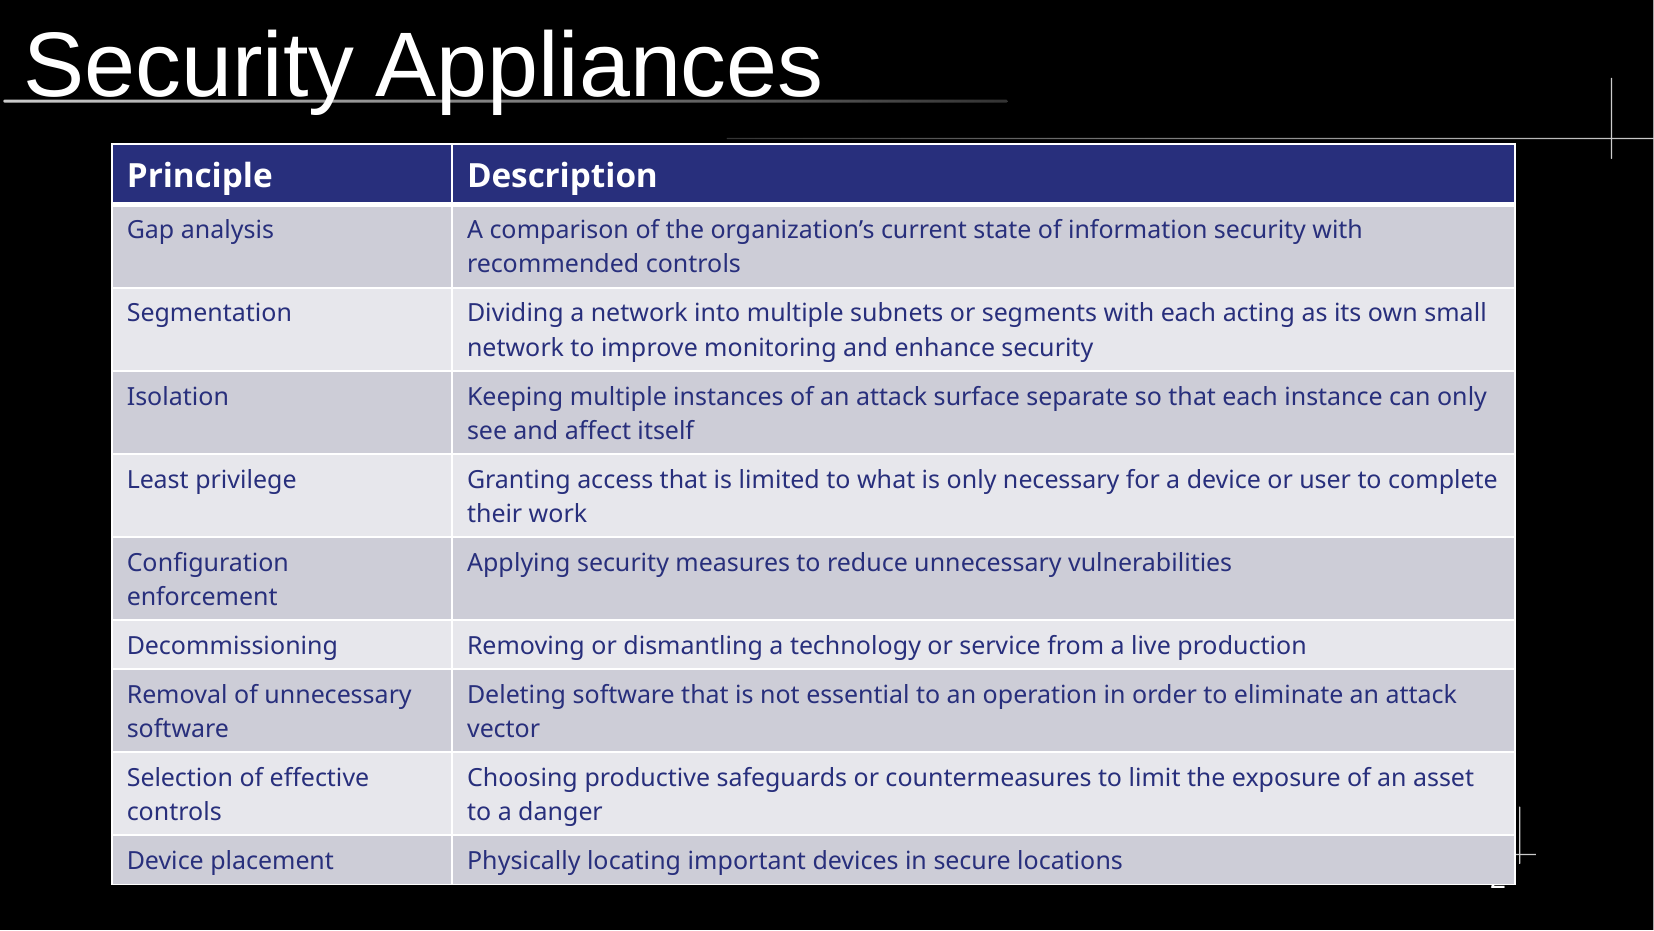

# Security Appliances
| Principle | Description |
| --- | --- |
| Gap analysis | A comparison of the organization’s current state of information security with recommended controls |
| Segmentation | Dividing a network into multiple subnets or segments with each acting as its own small network to improve monitoring and enhance security |
| Isolation | Keeping multiple instances of an attack surface separate so that each instance can only see and affect itself |
| Least privilege | Granting access that is limited to what is only necessary for a device or user to complete their work |
| Configuration enforcement | Applying security measures to reduce unnecessary vulnerabilities |
| Decommissioning | Removing or dismantling a technology or service from a live production |
| Removal of unnecessary software | Deleting software that is not essential to an operation in order to eliminate an attack vector |
| Selection of effective controls | Choosing productive safeguards or countermeasures to limit the exposure of an asset to a danger |
| Device placement | Physically locating important devices in secure locations |
2